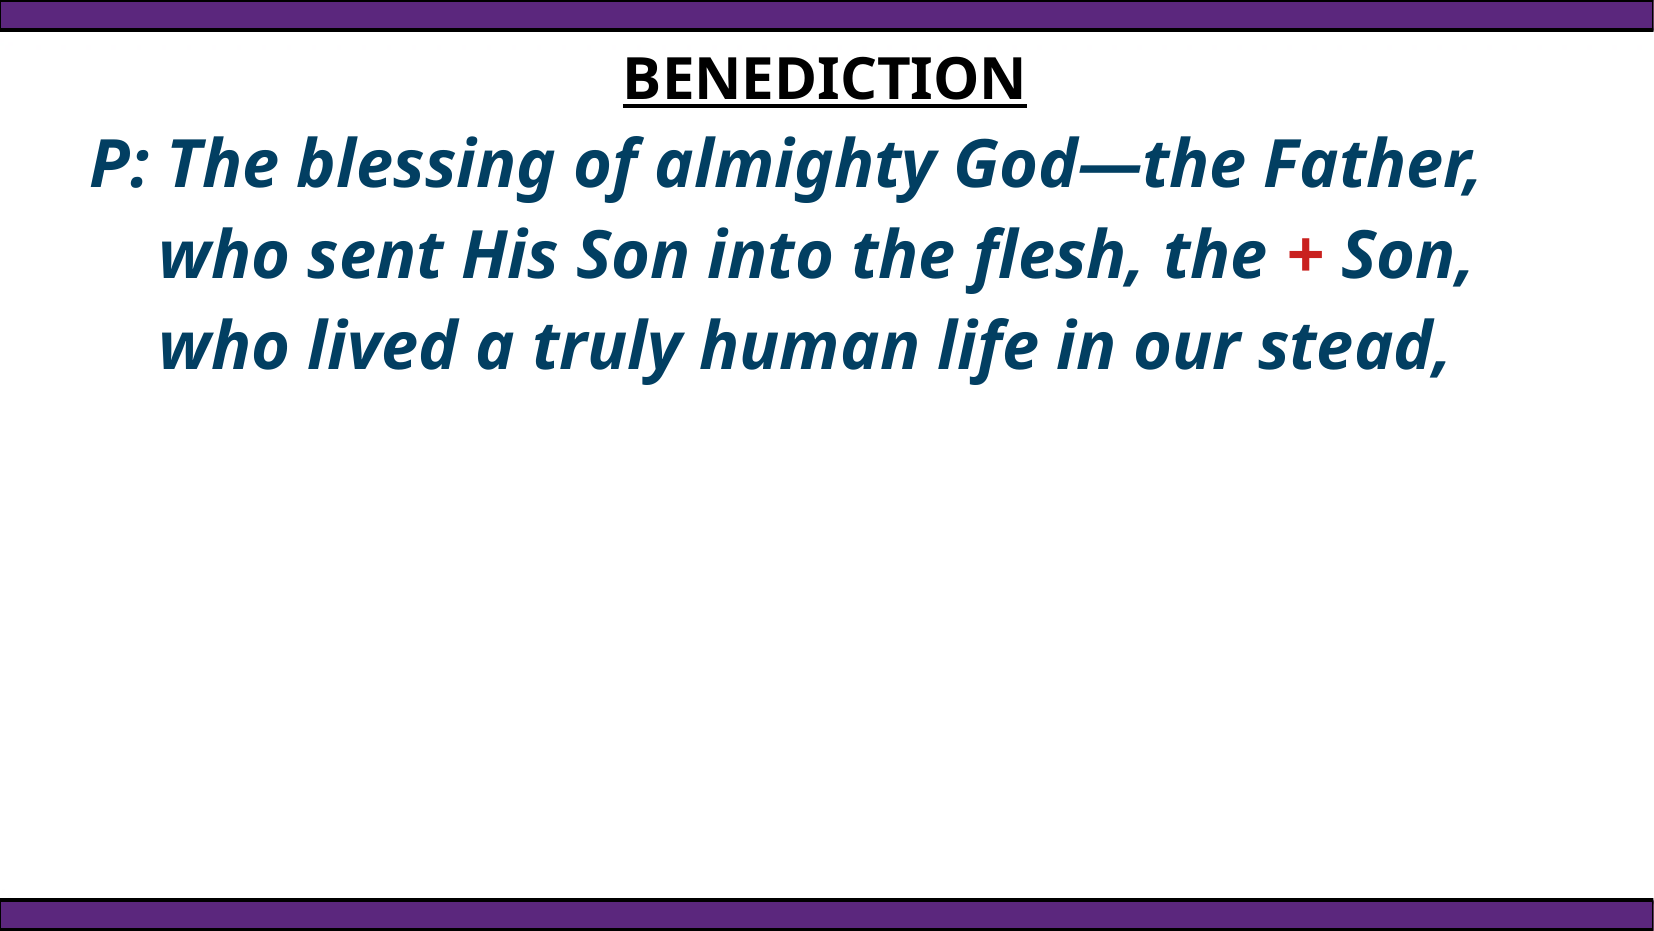

BENEDICTION
P: The blessing of almighty God—the Father,
 who sent His Son into the flesh, the + Son,
 who lived a truly human life in our stead,